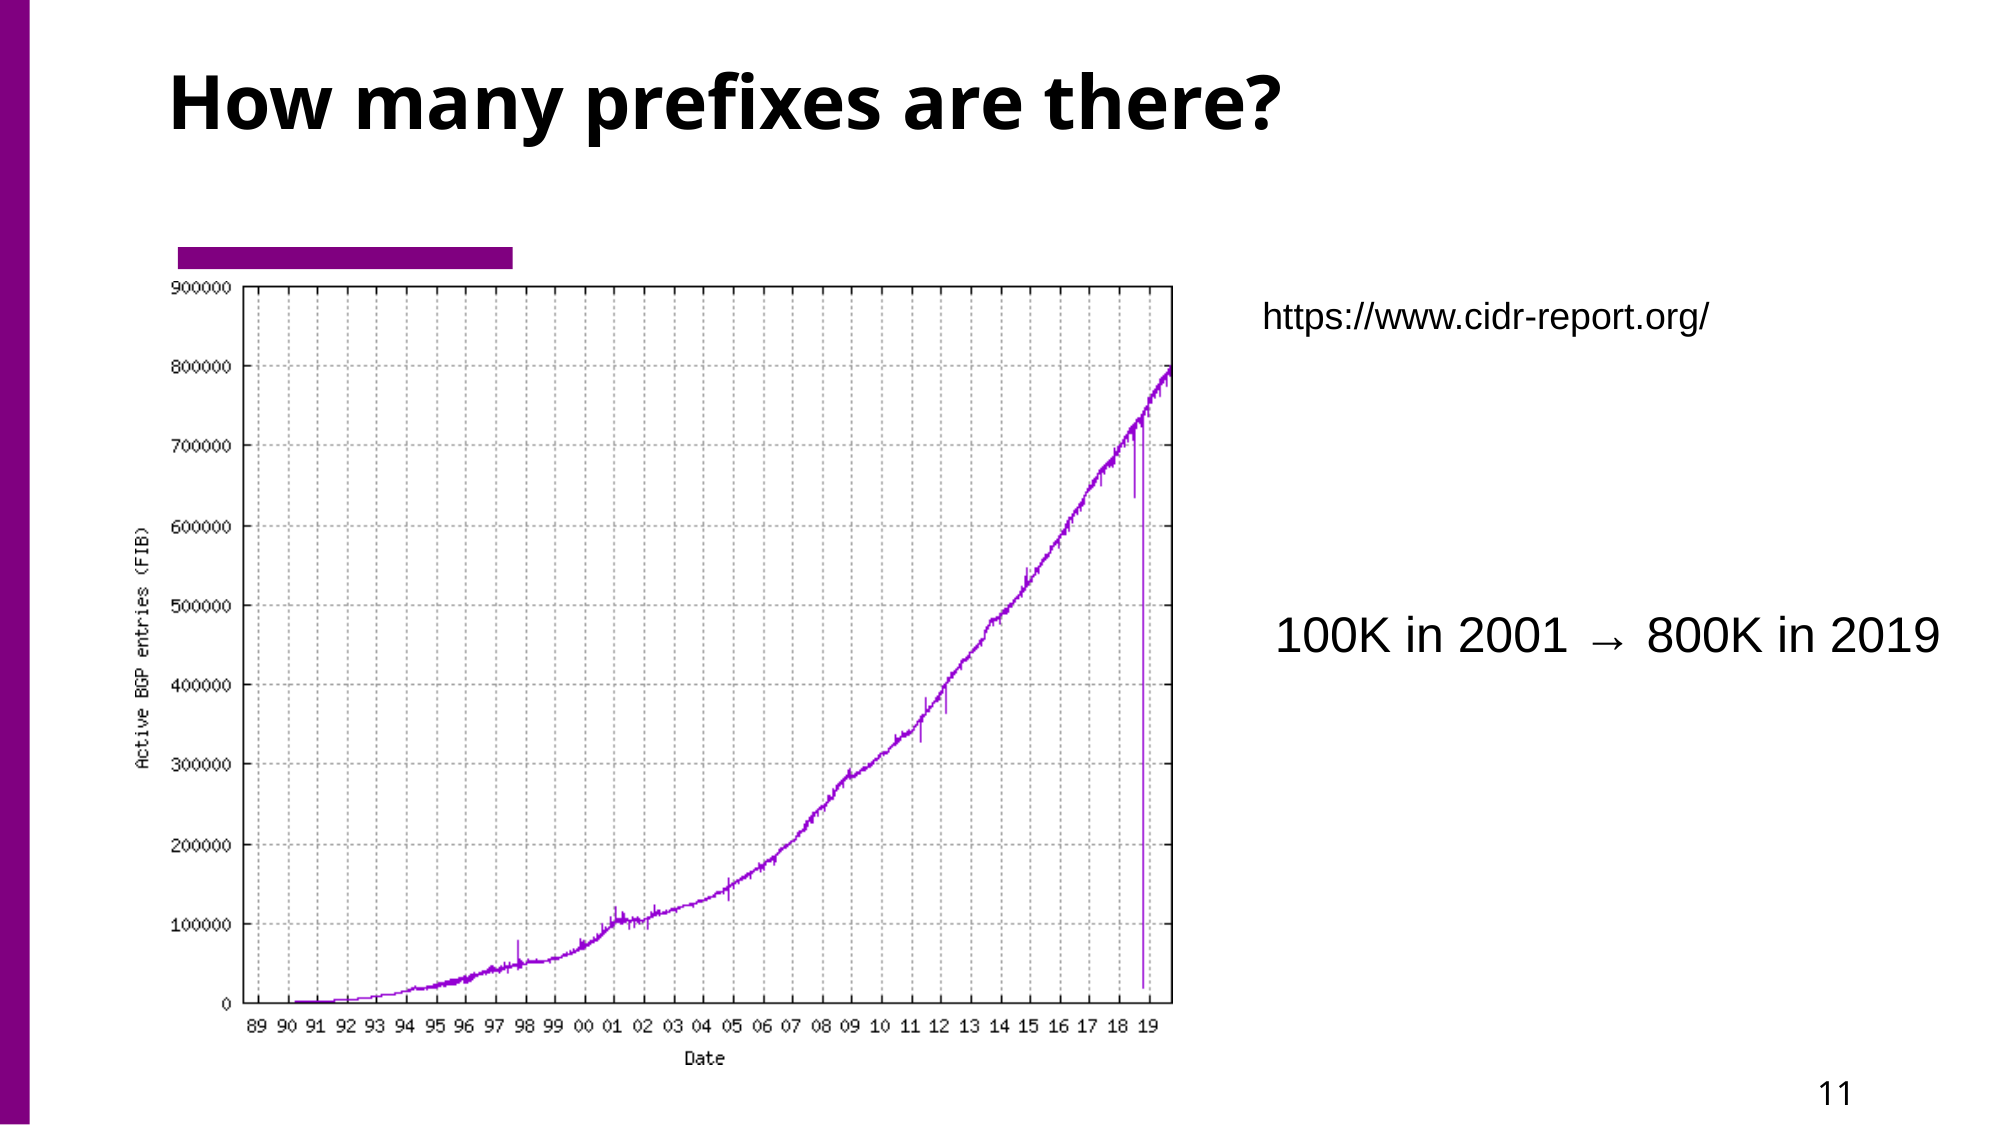

How many prefixes are there?
#
https://www.cidr-report.org/
100K in 2001 → 800K in 2019